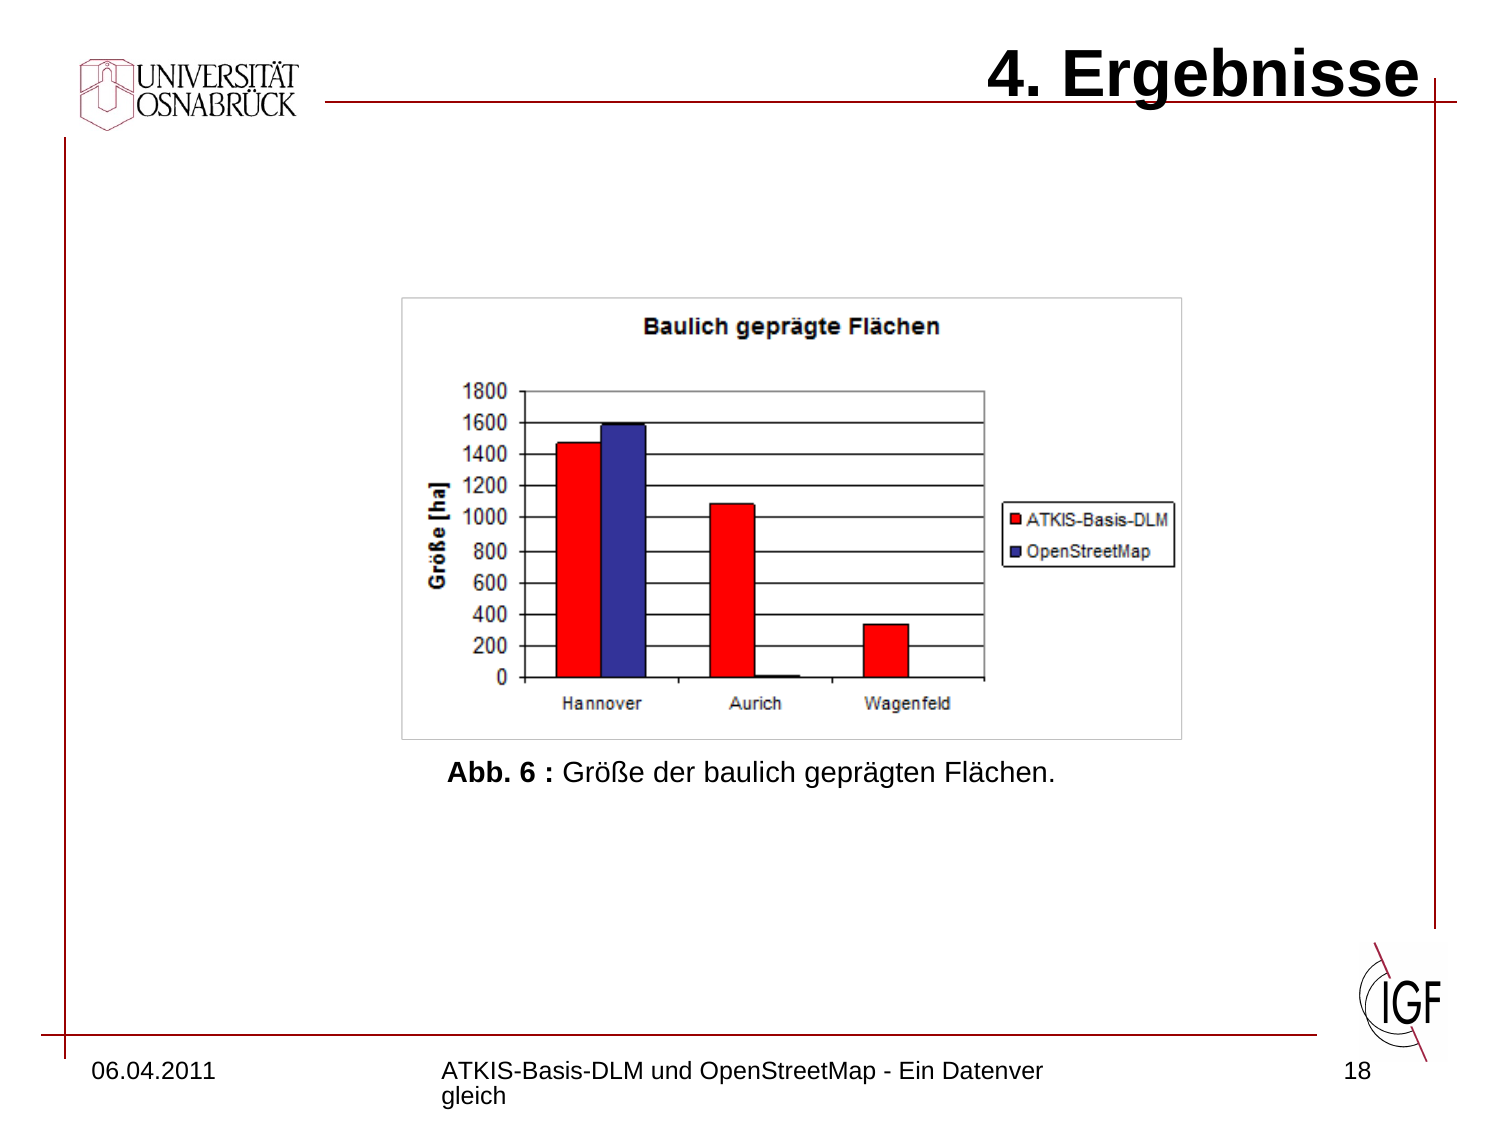

# 4. Ergebnisse
Abb. 6 : Größe der baulich geprägten Flächen.
06.04.2011
ATKIS-Basis-DLM und OpenStreetMap - Ein Datenvergleich
18